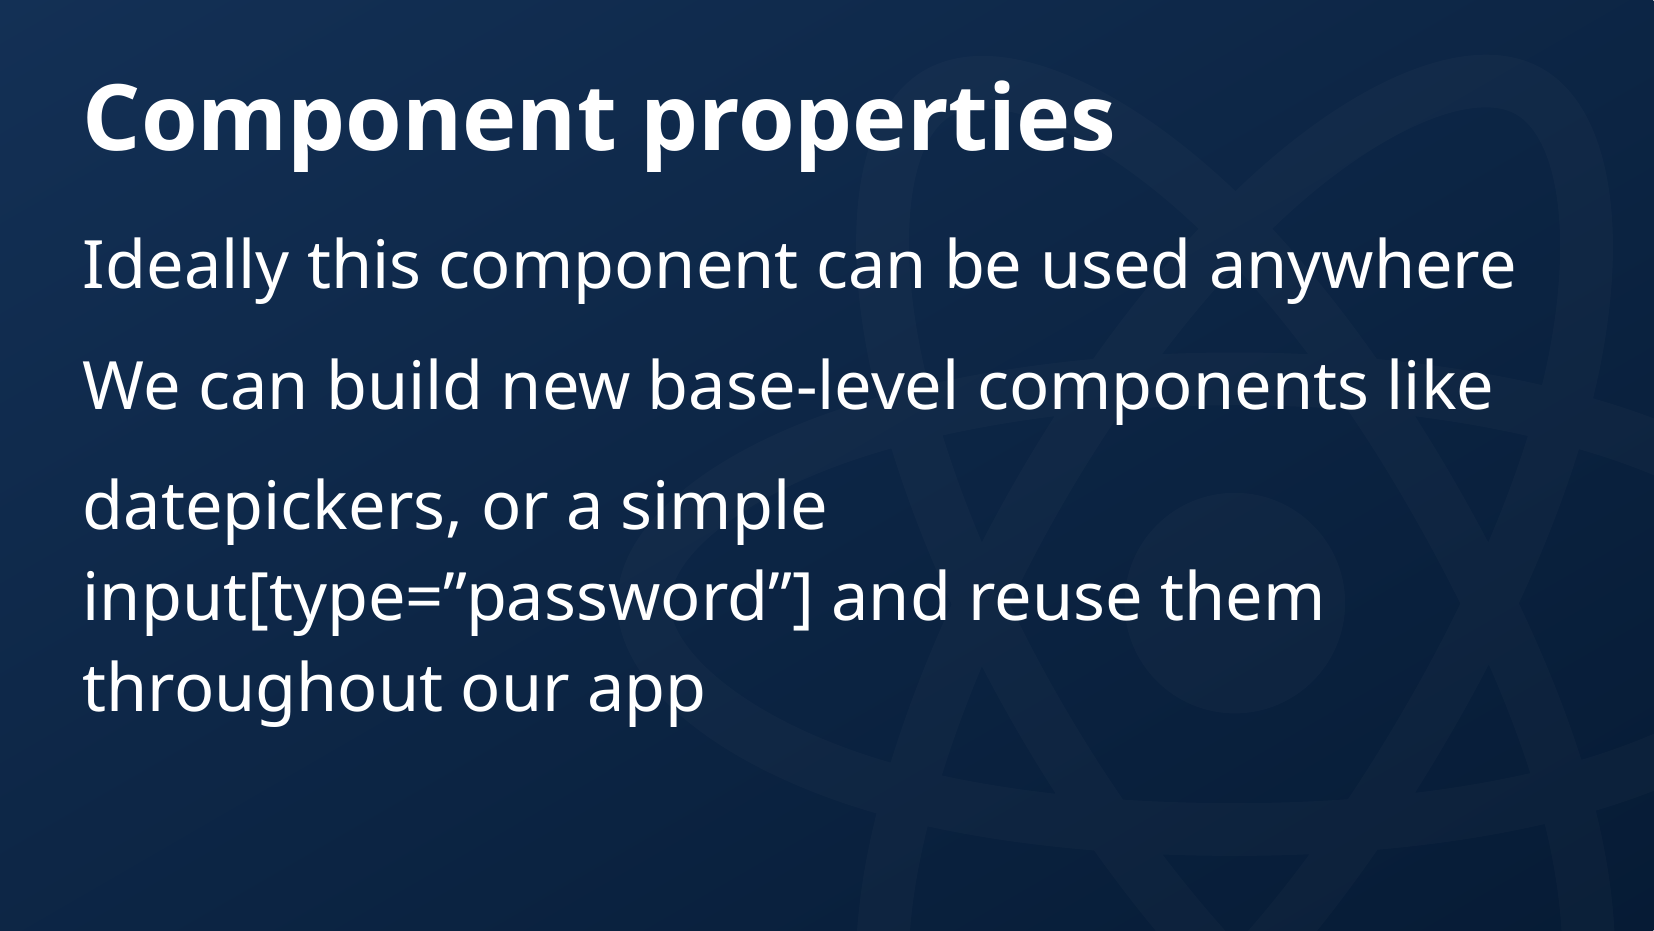

# Component properties
Ideally this component can be used anywhere
We can build new base-level components like
datepickers, or a simple input[type=”password”] and reuse them throughout our app